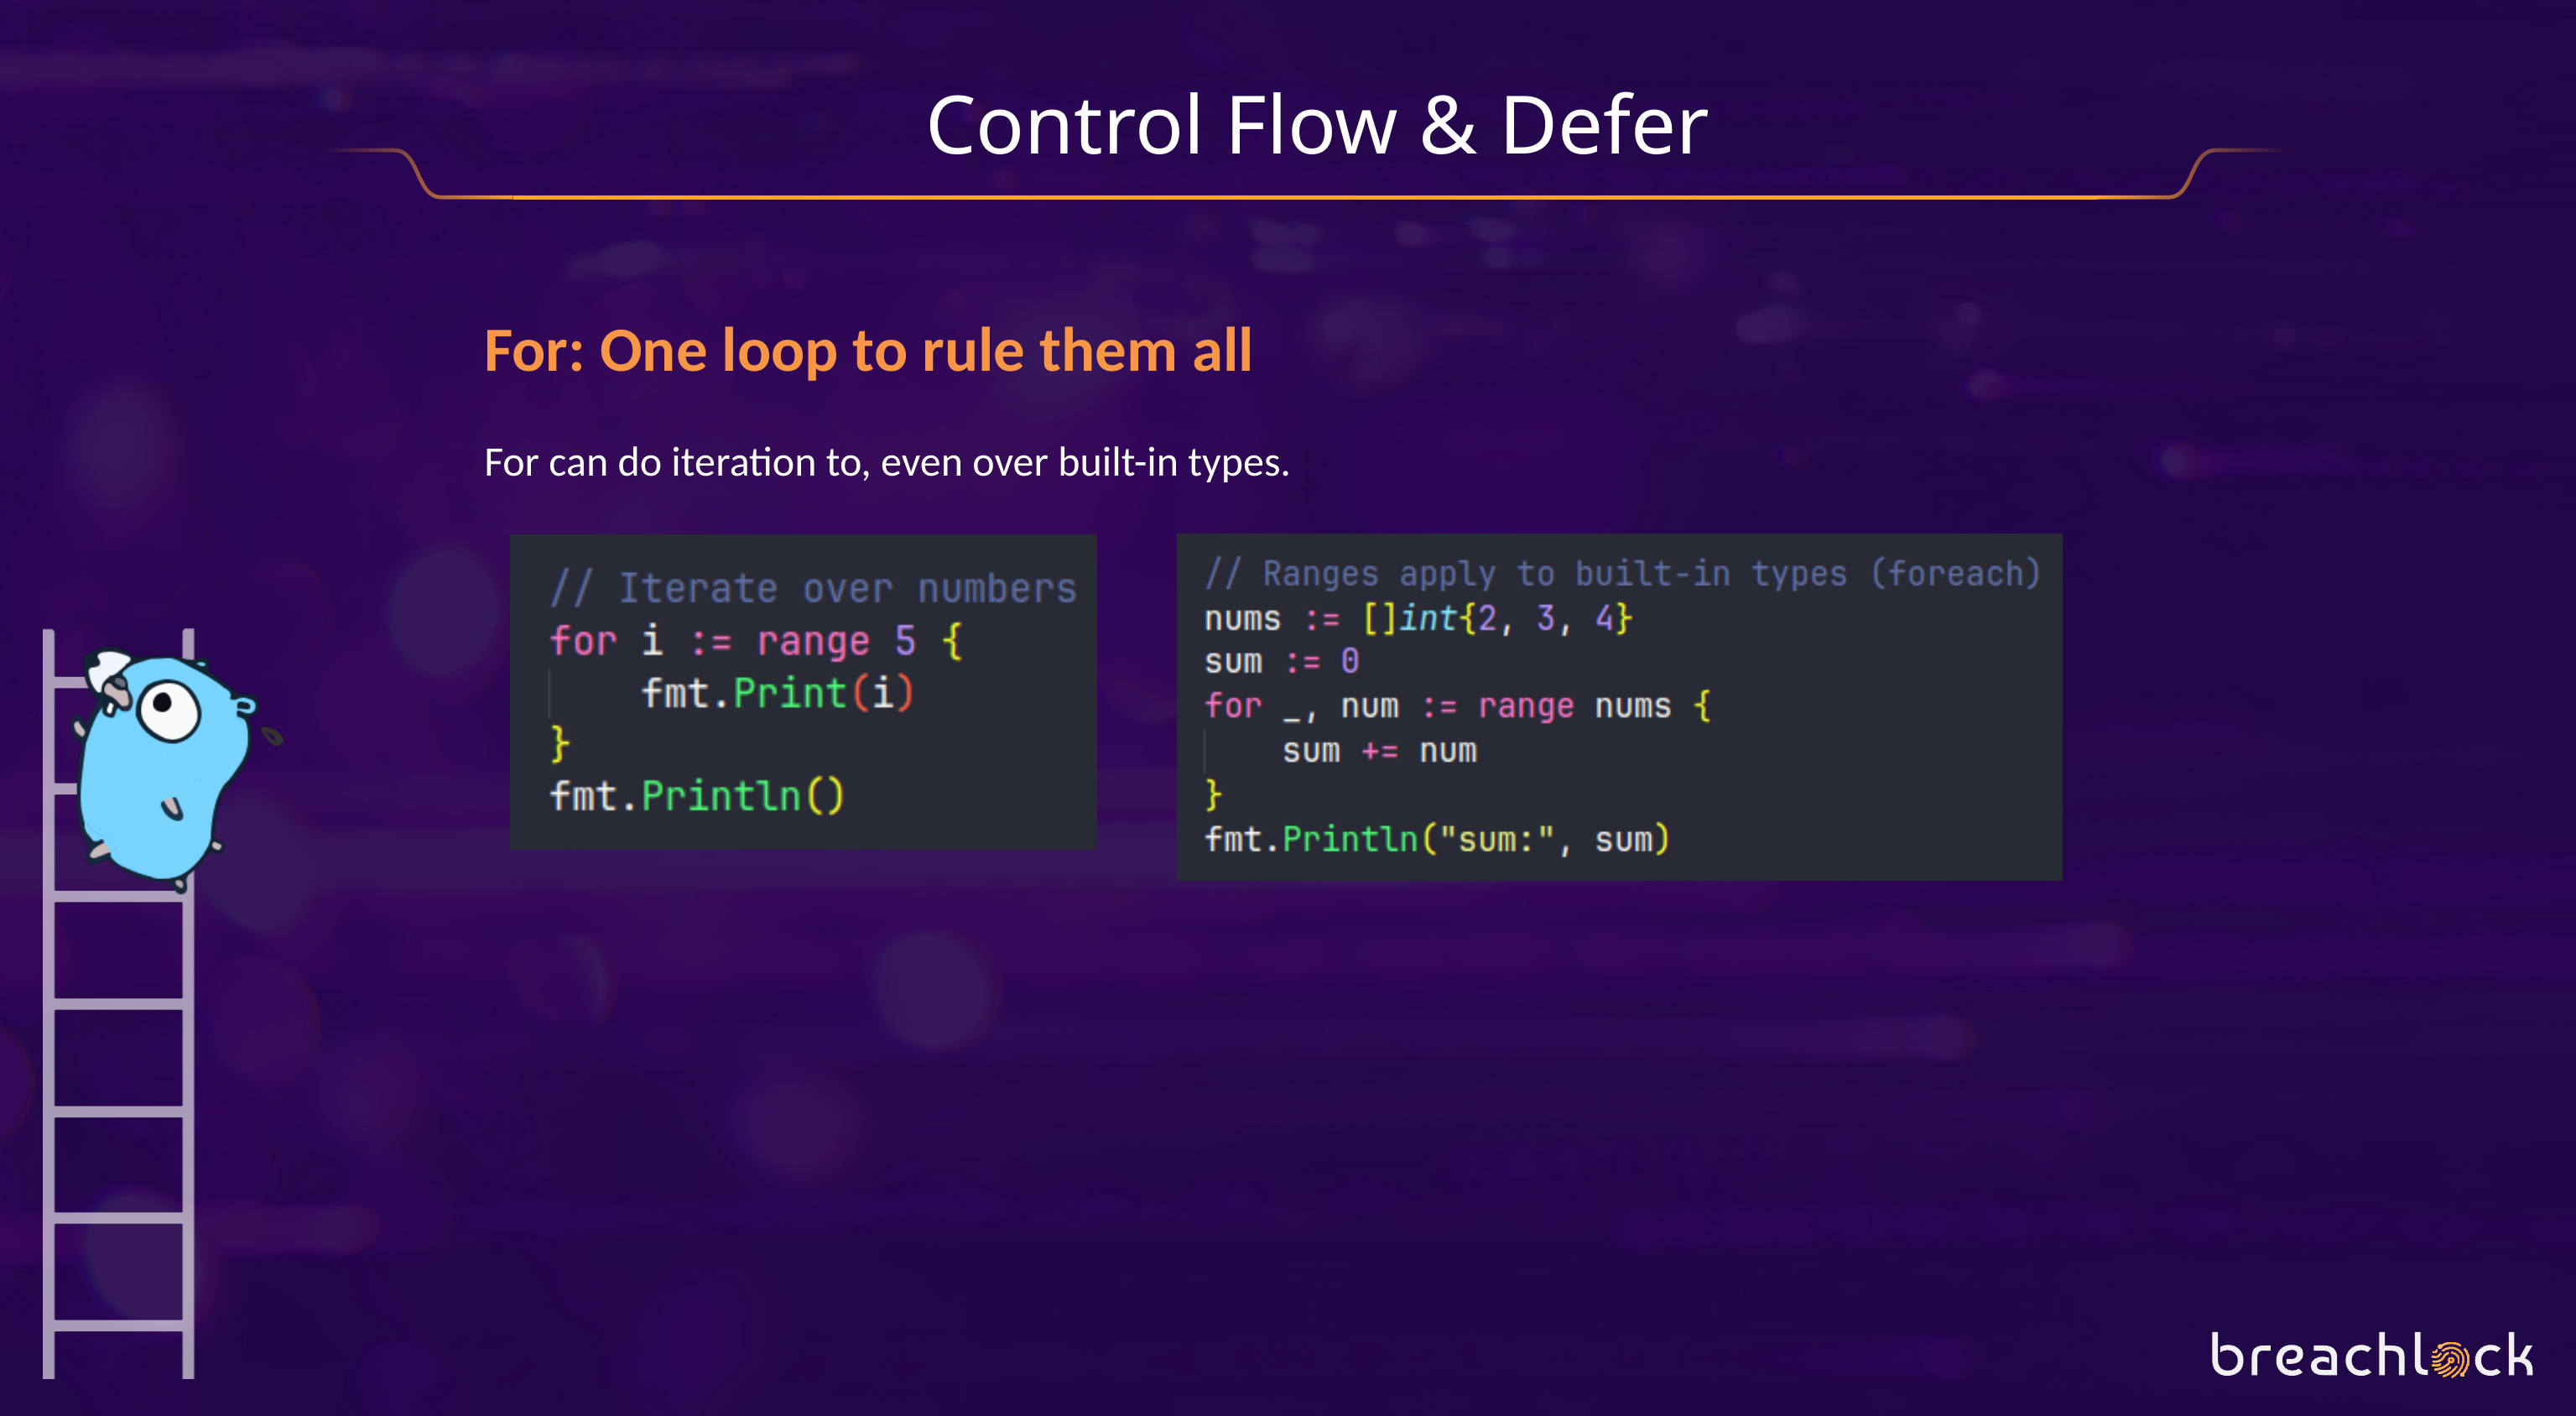

Control Flow & Defer
For: One loop to rule them all
For can do iteration to, even over built-in types.